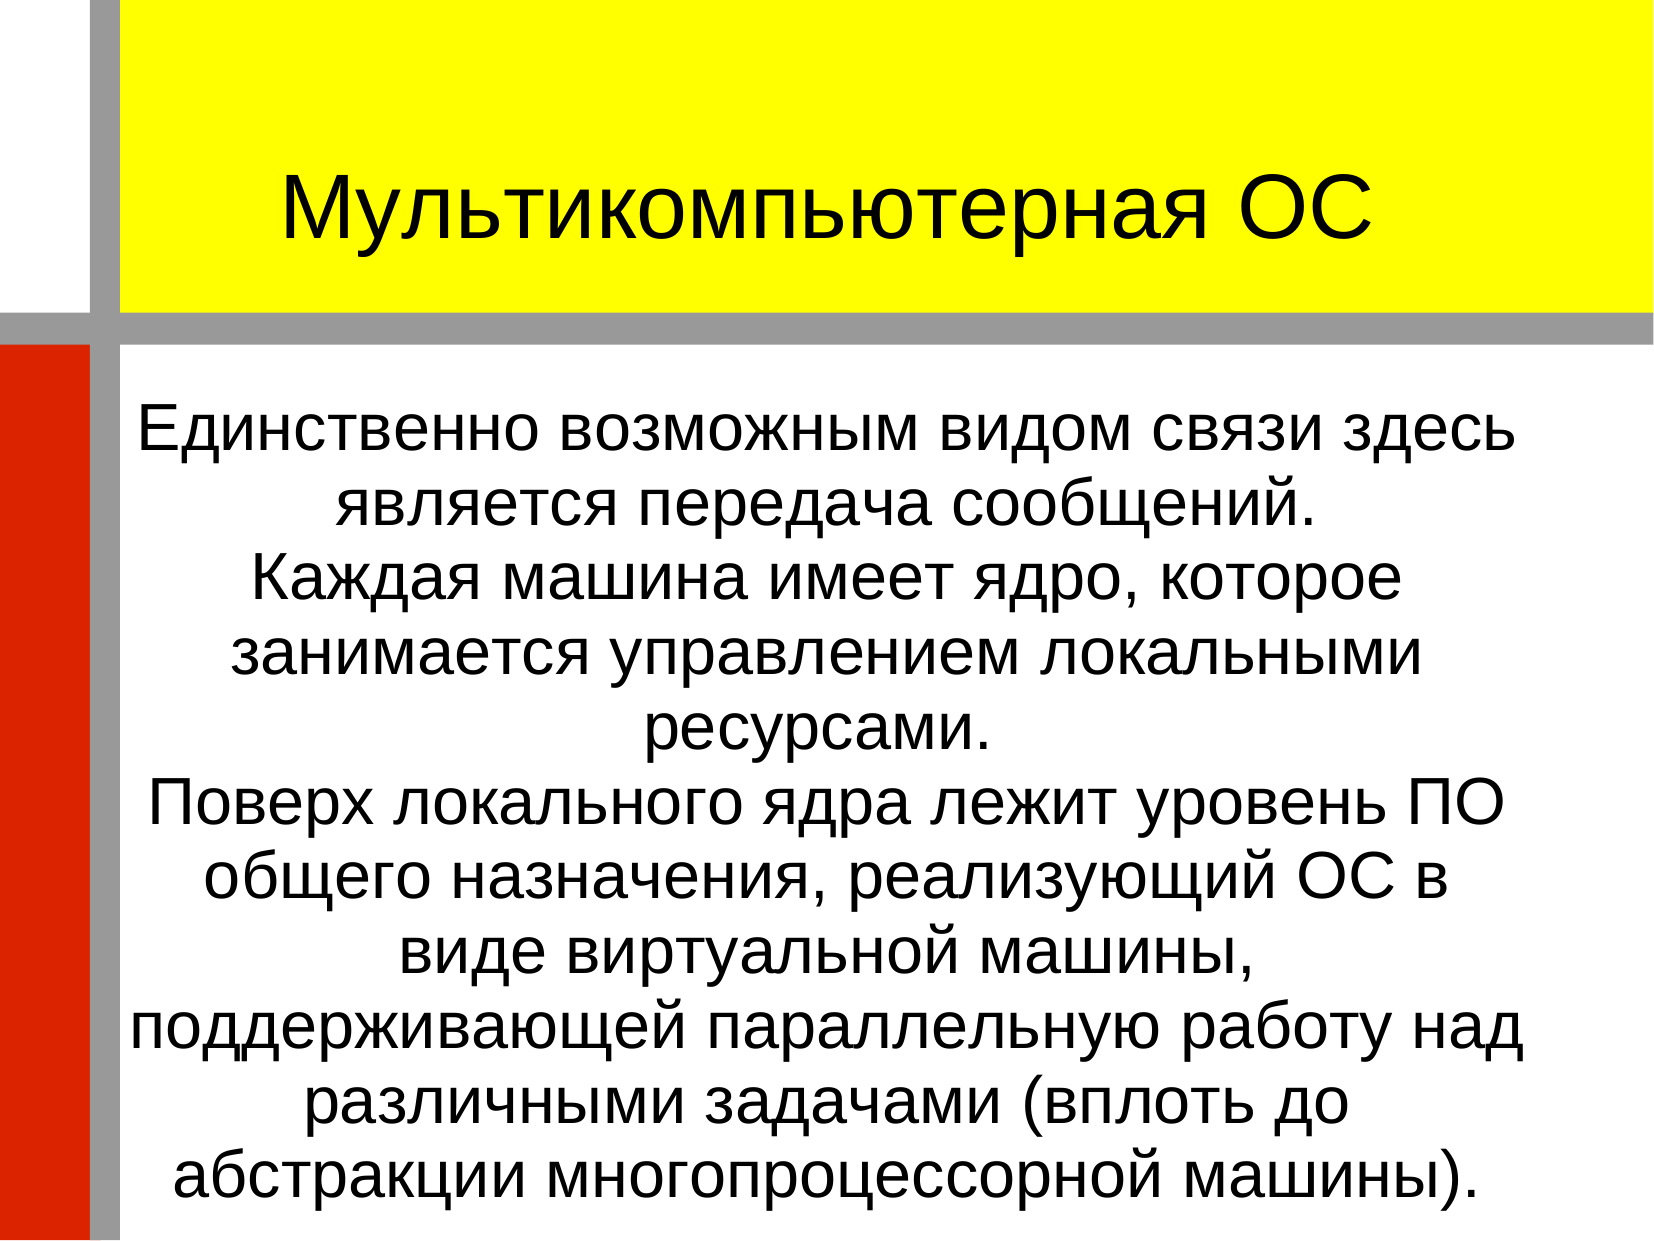

# Мультикомпьютерная ОС
Единственно возможным видом связи здесь является передача сообщений.
Каждая машина имеет ядро, которое занимается управлением локальными ресурсами.
Поверх локального ядра лежит уровень ПО общего назначения, реализующий ОС в виде виртуальной машины, поддерживающей параллельную работу над различными задачами (вплоть до абстракции многопроцессорной машины).